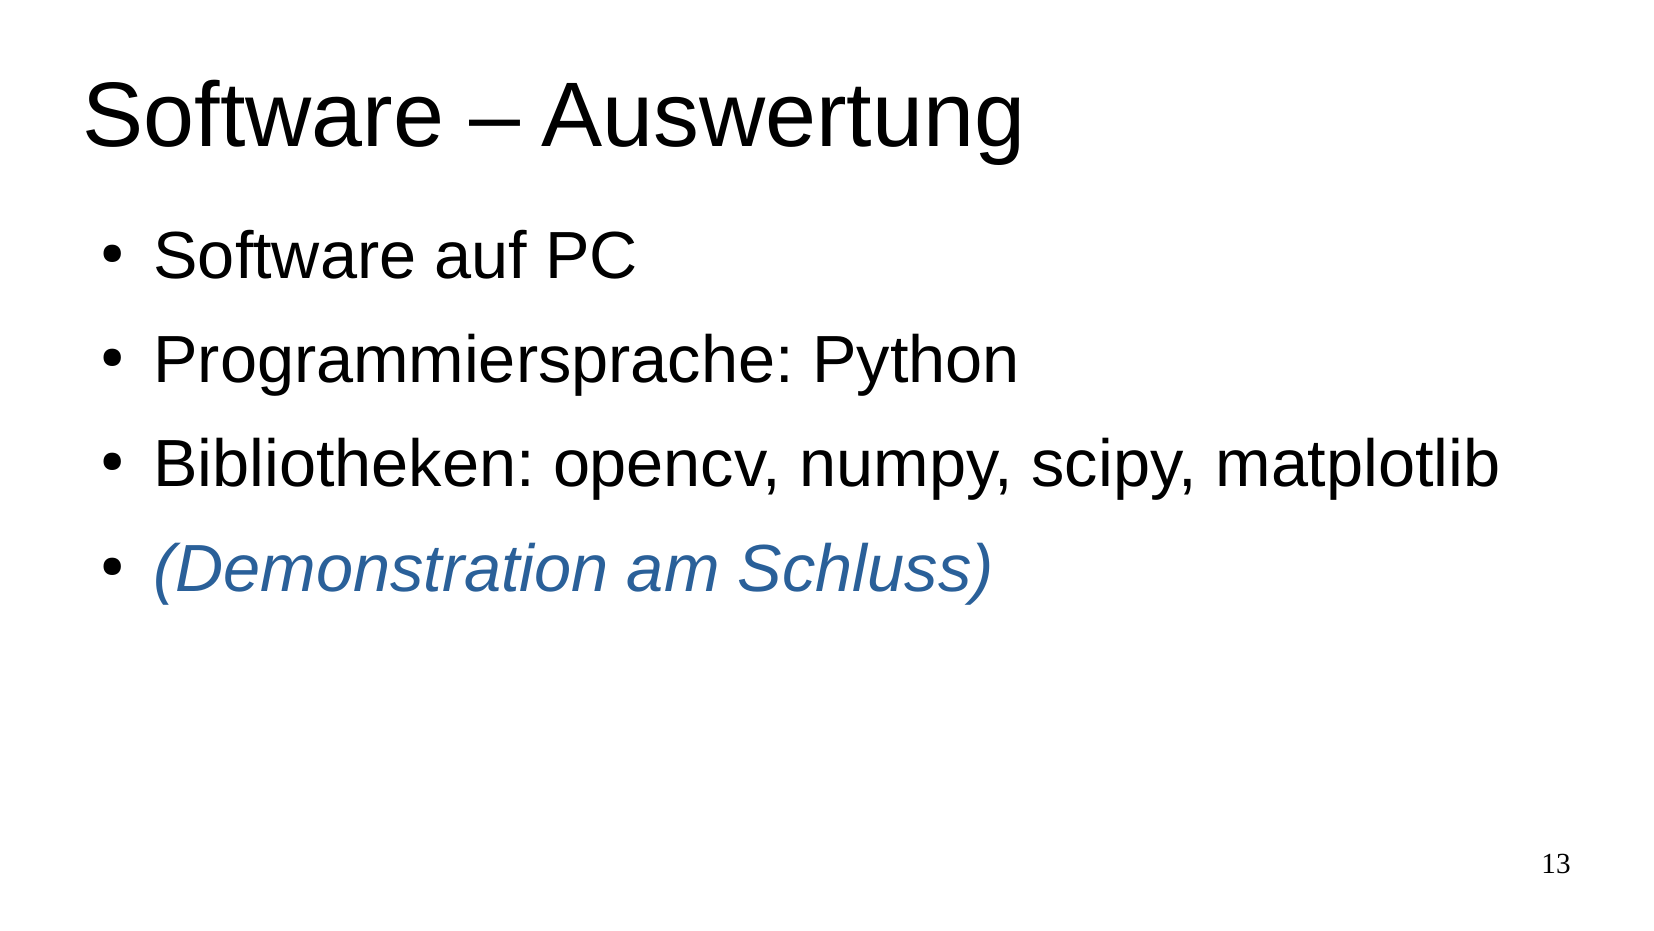

# Software – Auswertung
Software auf PC
Programmiersprache: Python
Bibliotheken: opencv, numpy, scipy, matplotlib
(Demonstration am Schluss)
13